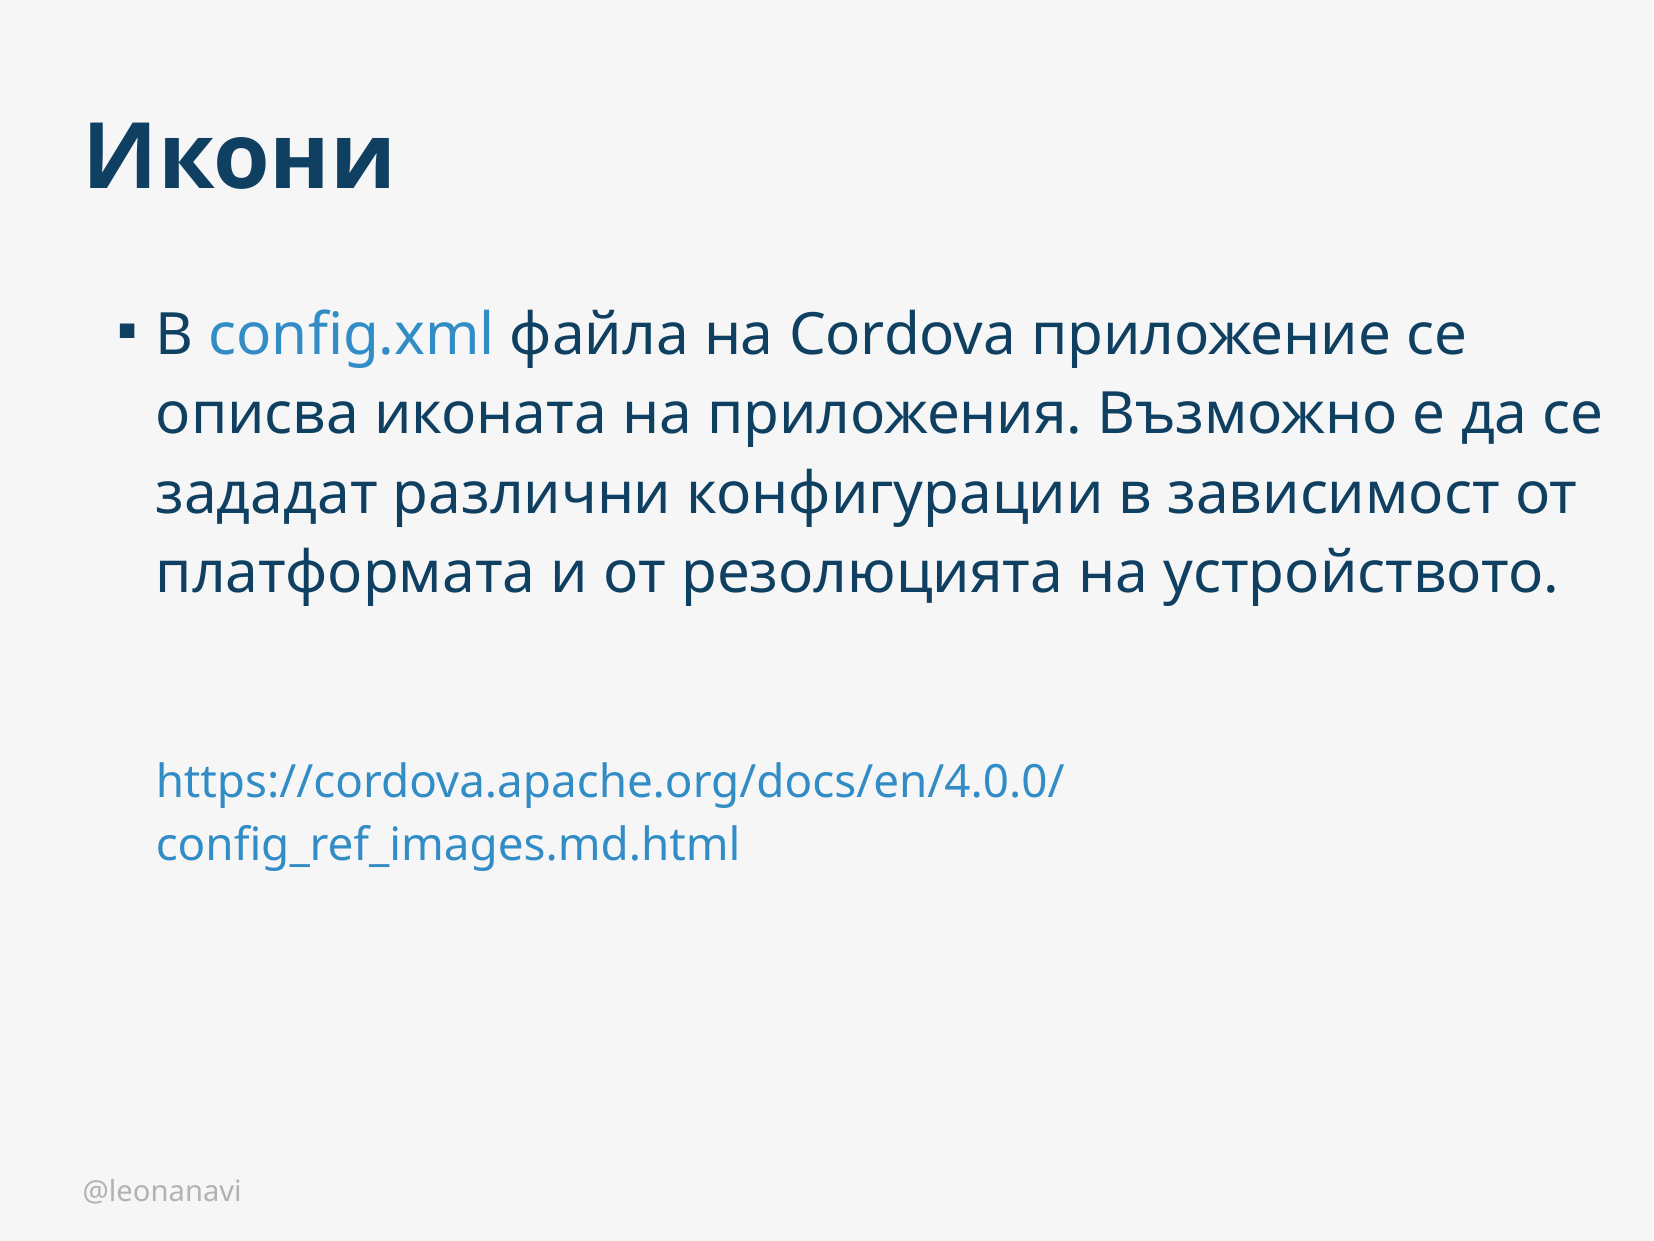

# Икони
В config.xml файла на Cordova приложение се описва иконата на приложения. Възможно е да се зададат различни конфигурации в зависимост от платформата и от резолюцията на устройството.
https://cordova.apache.org/docs/en/4.0.0/config_ref_images.md.html